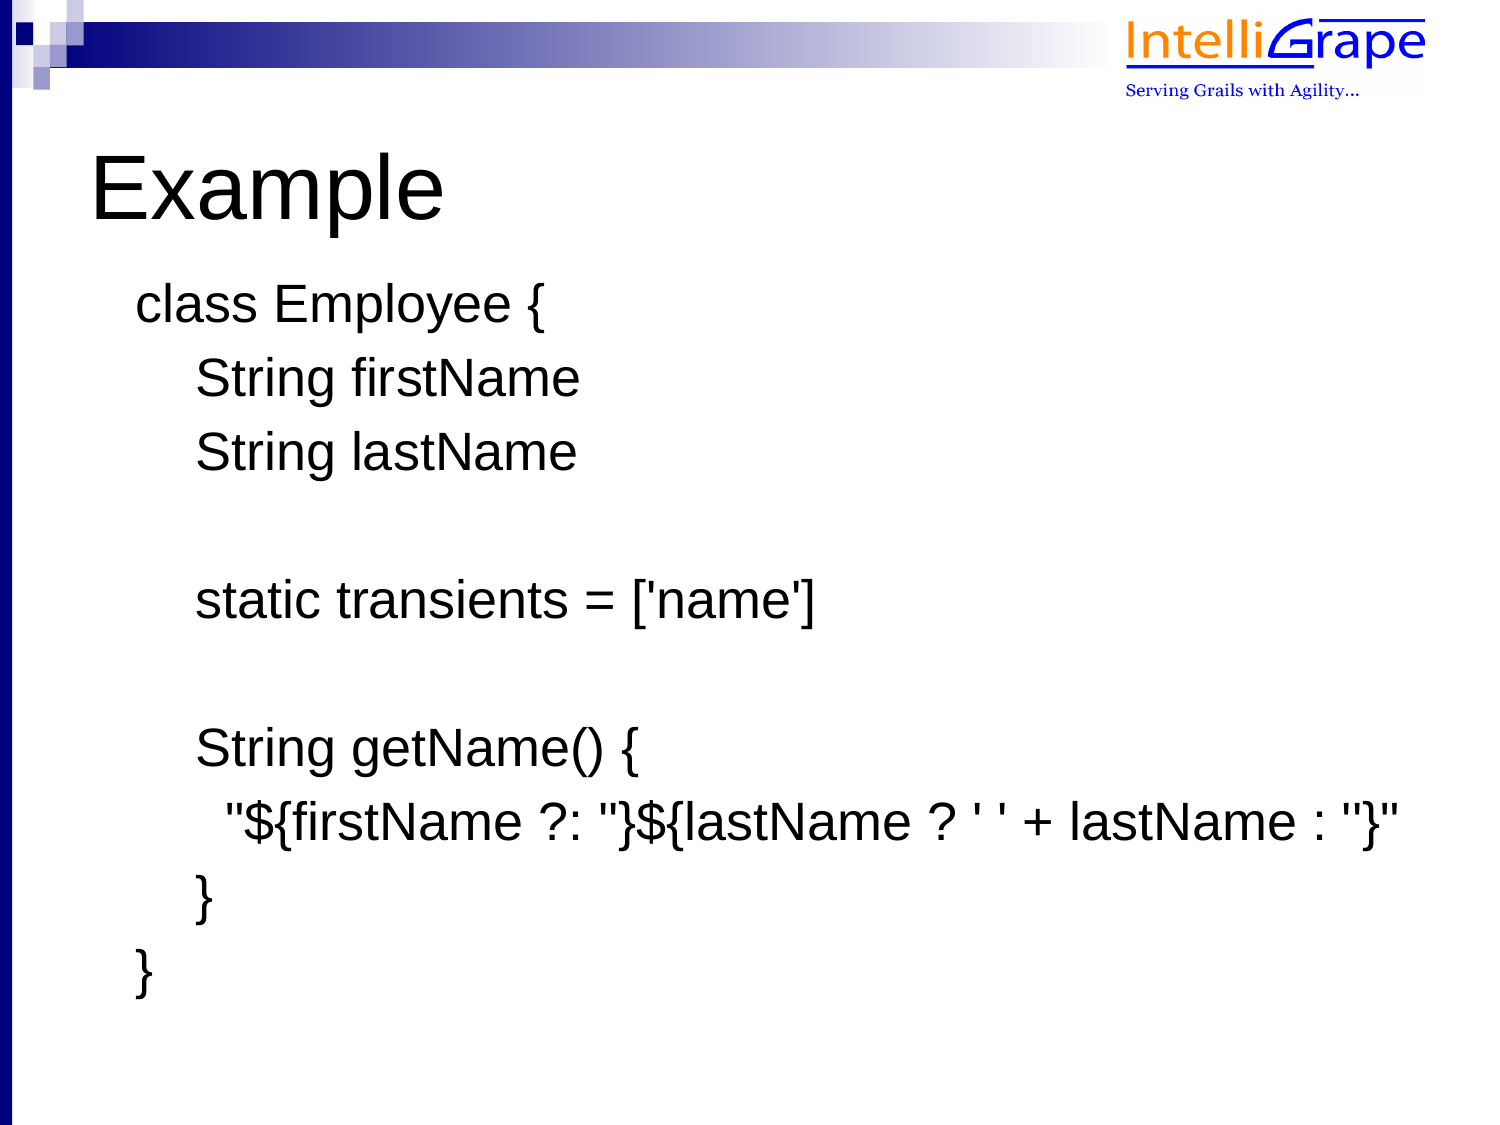

# Example
class Employee {
 String firstName
 String lastName
 static transients = ['name']
 String getName() {
 "${firstName ?: ''}${lastName ? ' ' + lastName : ''}"
 }
}